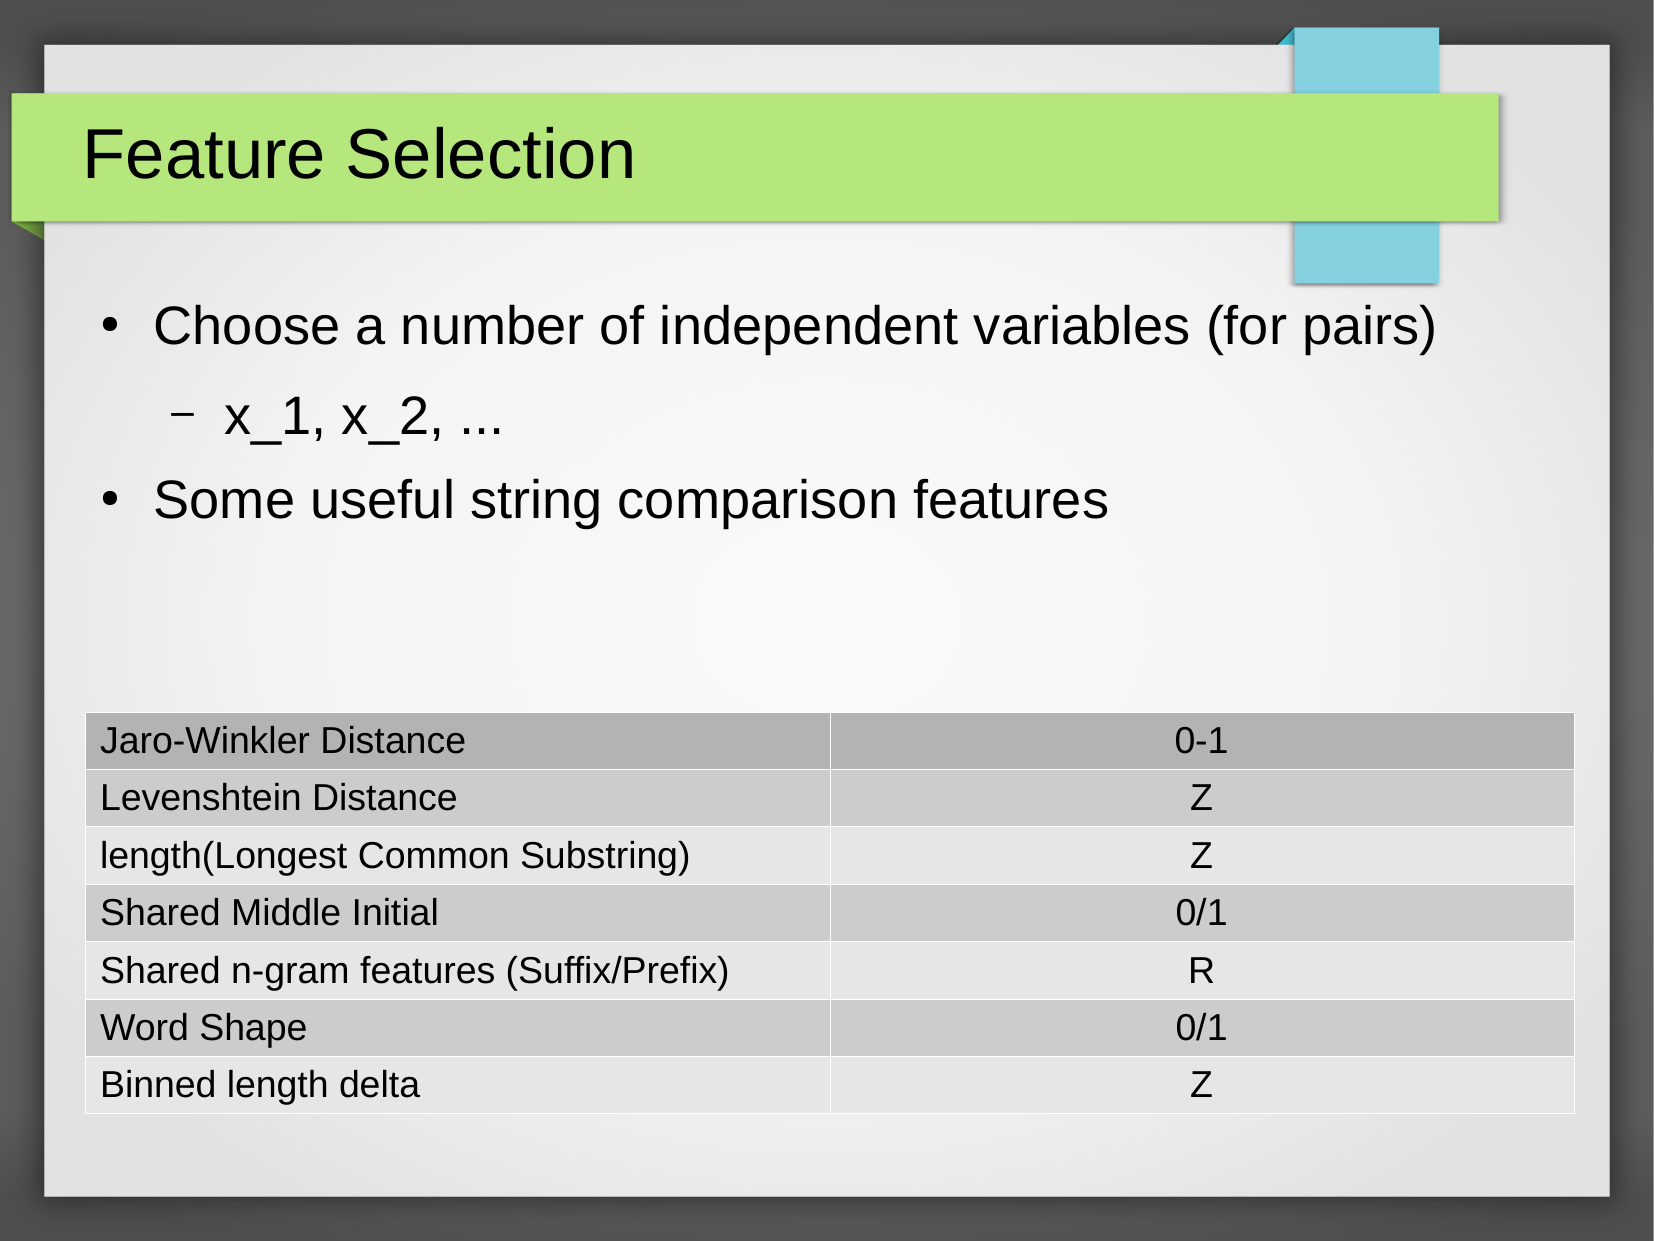

# Feature Selection
Choose a number of independent variables (for pairs)
x_1, x_2, ...
Some useful string comparison features
| Jaro-Winkler Distance | 0-1 |
| --- | --- |
| Levenshtein Distance | Z |
| length(Longest Common Substring) | Z |
| Shared Middle Initial | 0/1 |
| Shared n-gram features (Suffix/Prefix) | R |
| Word Shape | 0/1 |
| Binned length delta | Z |